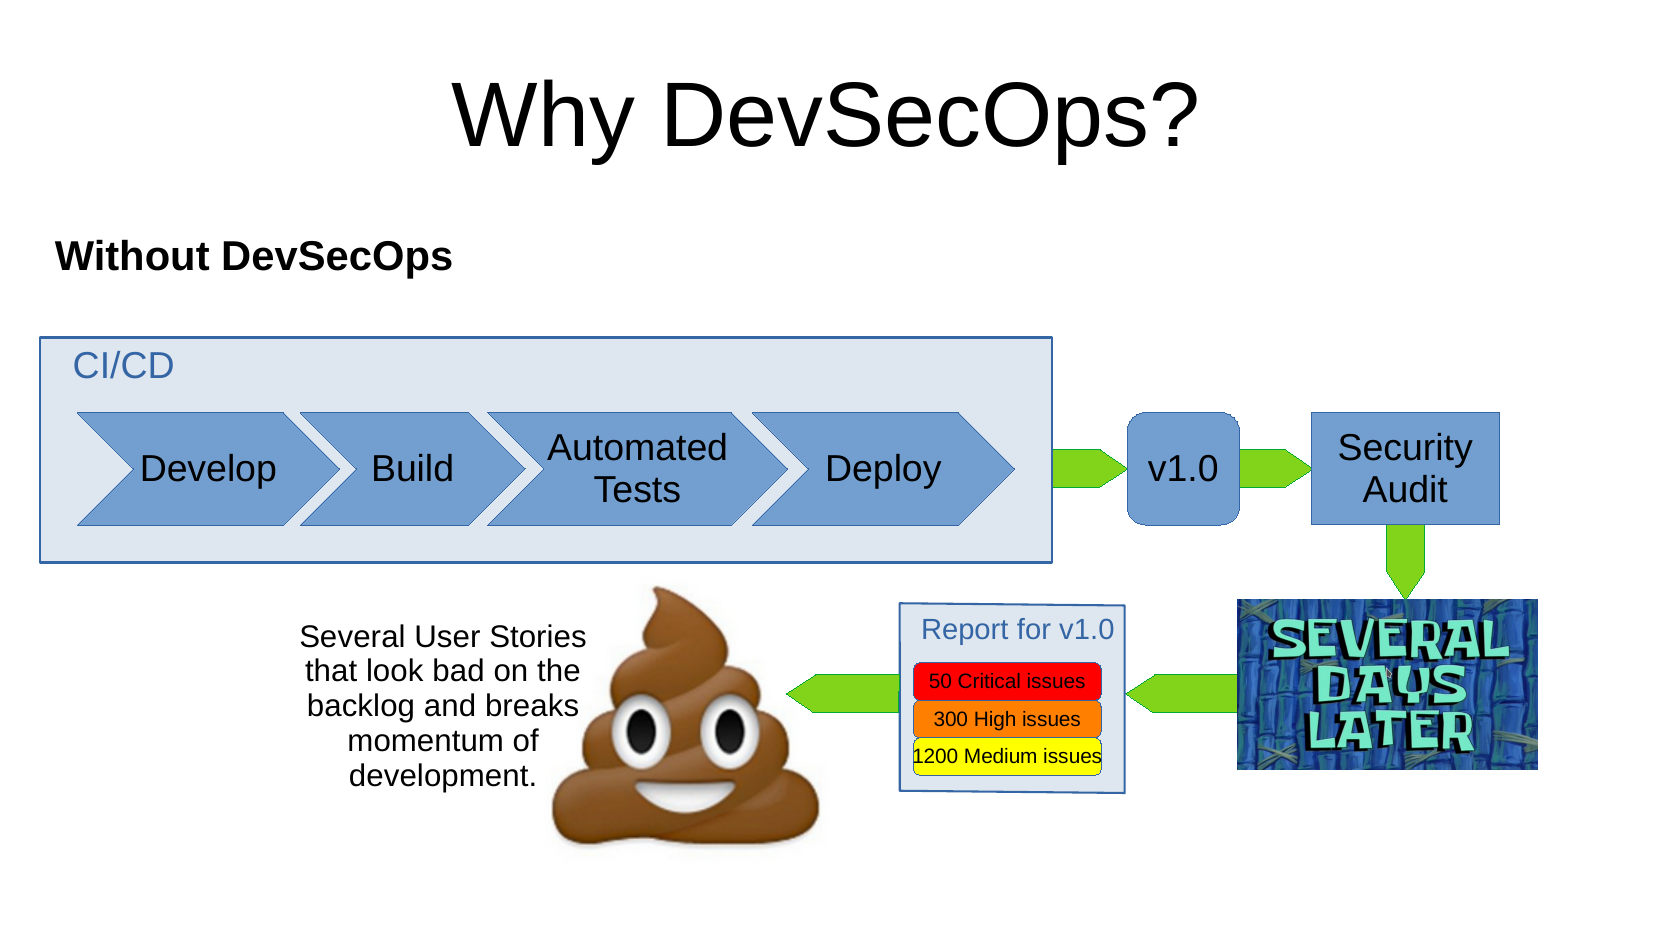

# Why DevSecOps?
Without DevSecOps
CI/CD
Develop
Build
Automated
Tests
Deploy
v1.0
Security
Audit
Report for v1.0
Several User Stories that look bad on the backlog and breaks momentum of development.
50 Critical issues
300 High issues
1200 Medium issues